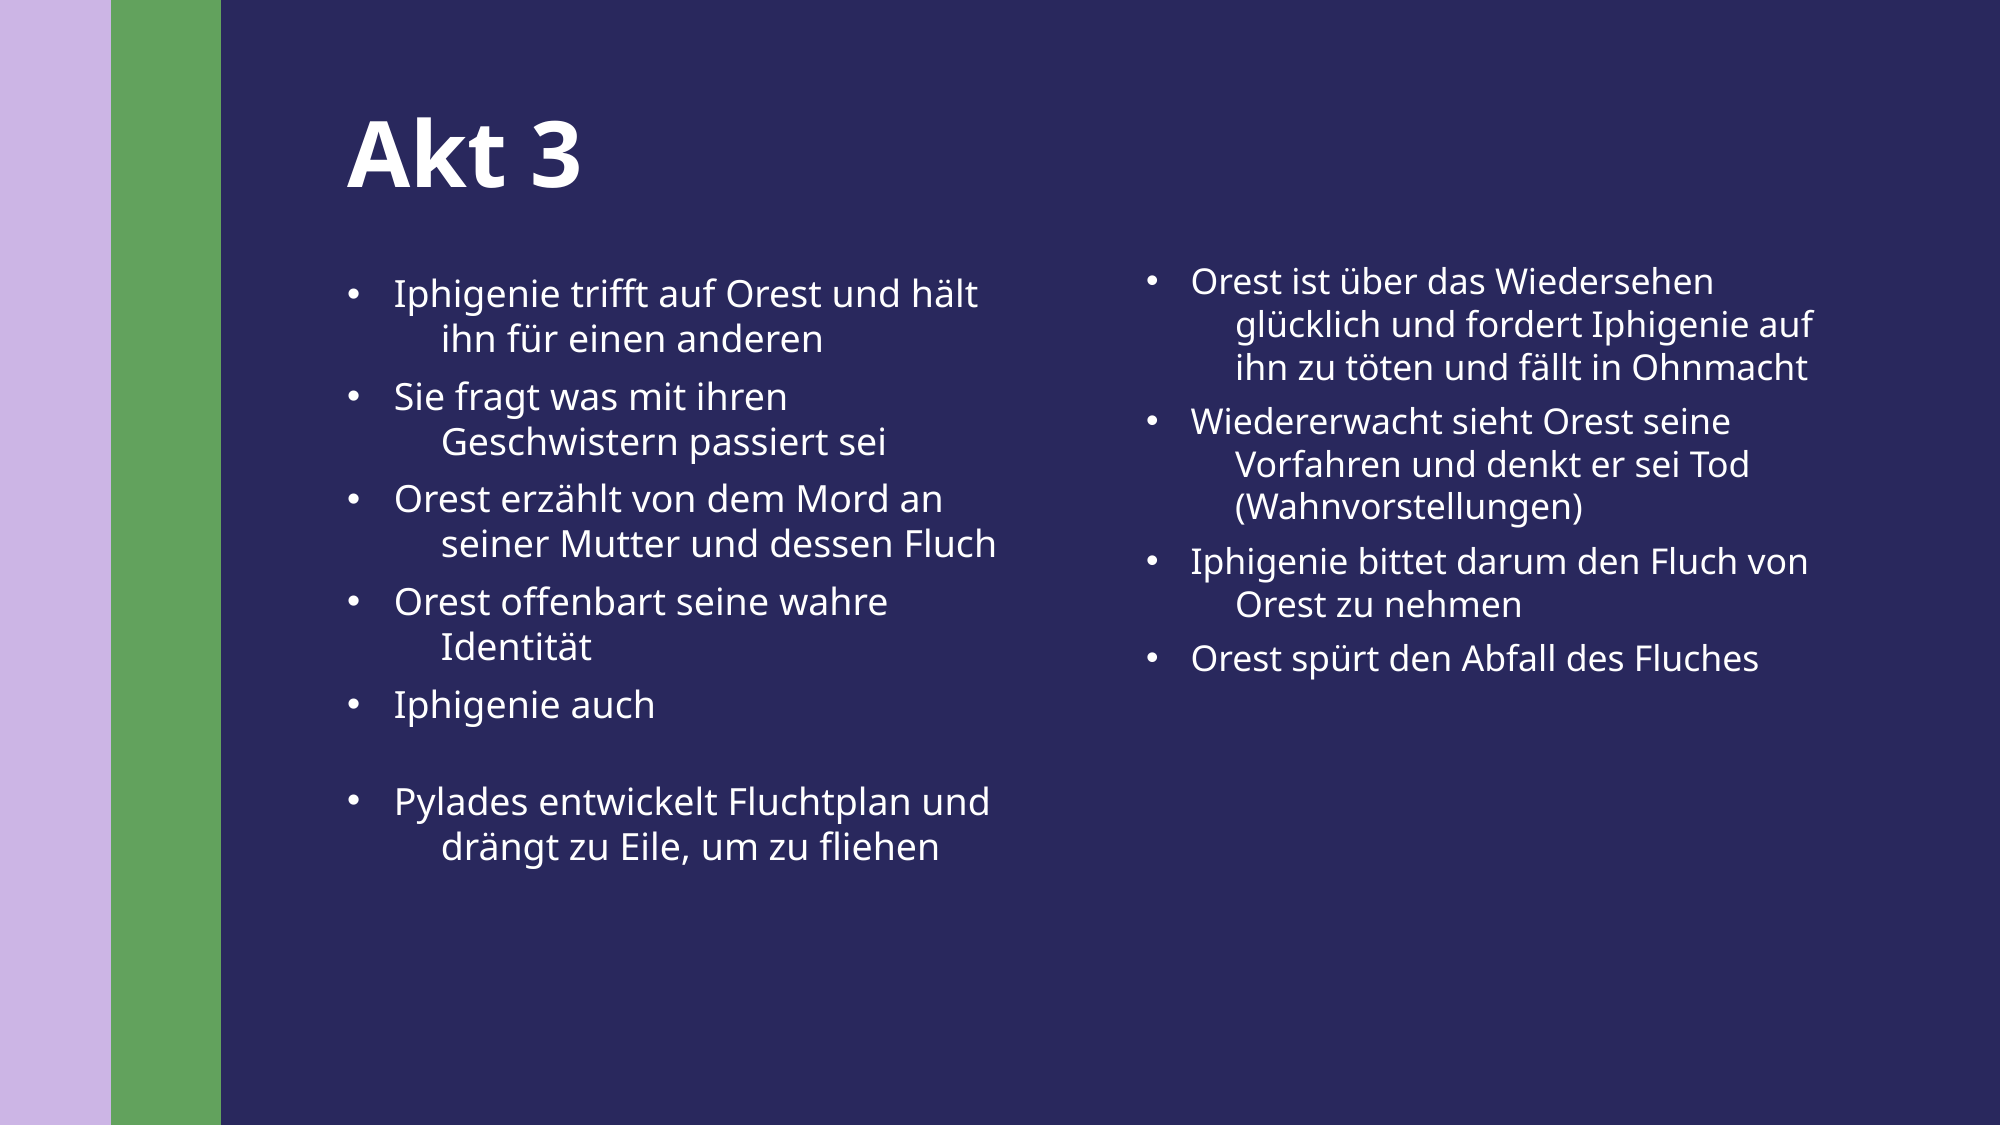

# Akt 3
Orest ist über das Wiedersehen glücklich und fordert Iphigenie auf ihn zu töten und fällt in Ohnmacht
Wiedererwacht sieht Orest seine Vorfahren und denkt er sei Tod (Wahnvorstellungen)
Iphigenie bittet darum den Fluch von Orest zu nehmen
Orest spürt den Abfall des Fluches
Iphigenie trifft auf Orest und hält ihn für einen anderen
Sie fragt was mit ihren Geschwistern passiert sei
Orest erzählt von dem Mord an seiner Mutter und dessen Fluch
Orest offenbart seine wahre Identität
Iphigenie auch
Pylades entwickelt Fluchtplan und drängt zu Eile, um zu fliehen